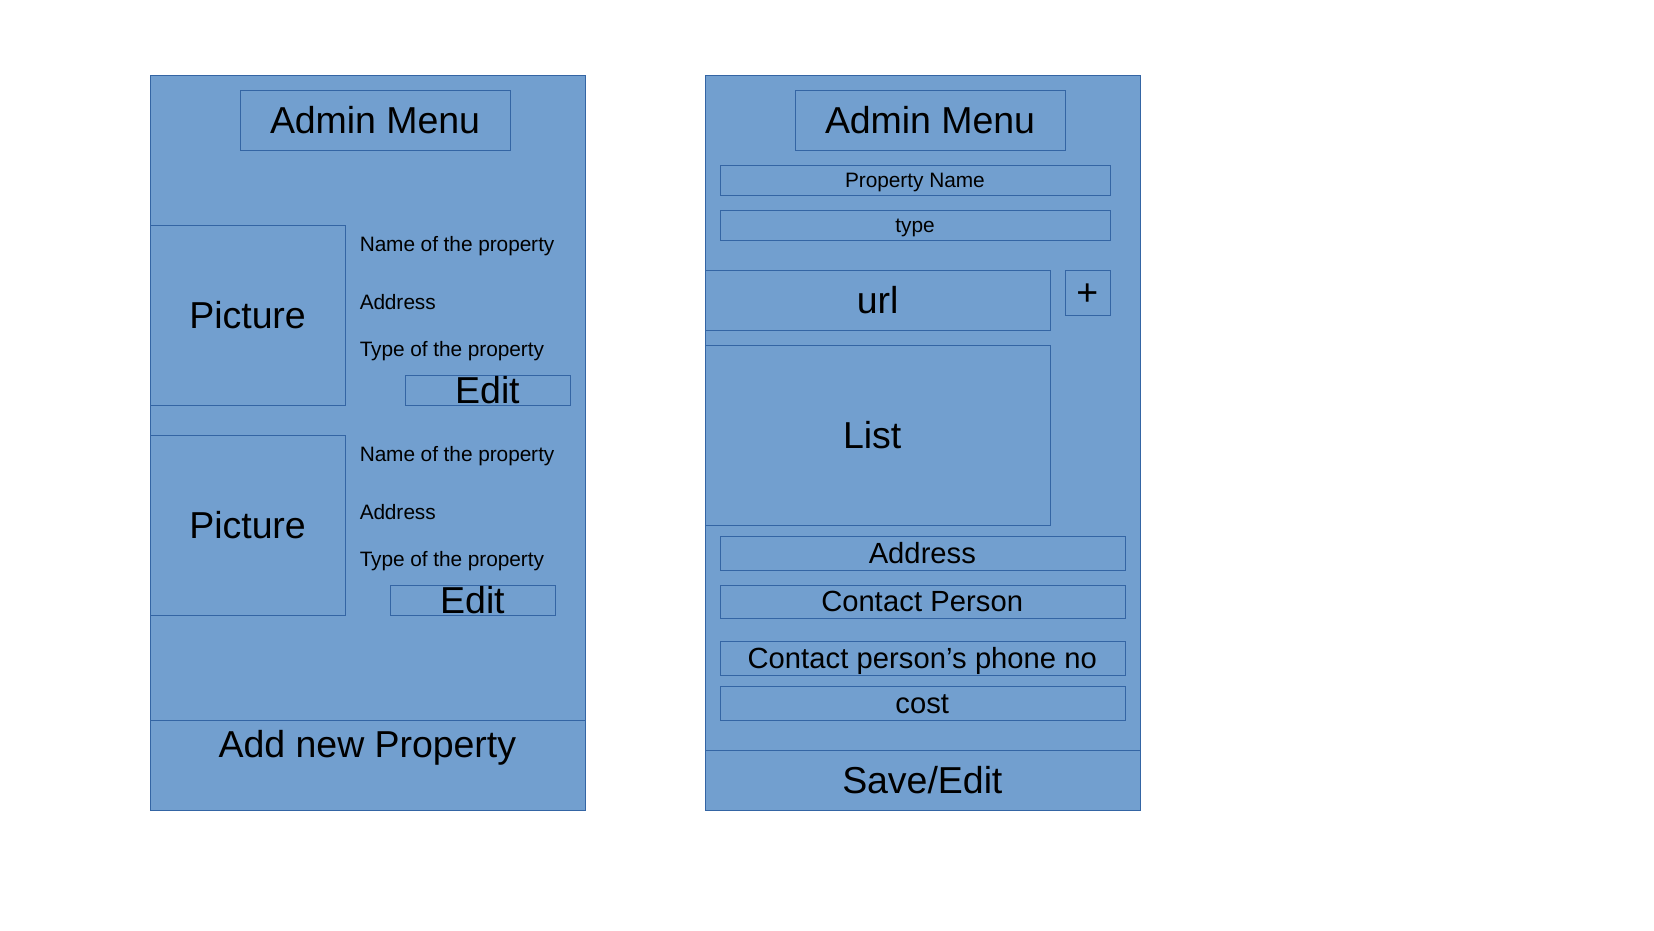

Admin Menu
Admin Menu
Property Name
type
Picture
Name of the property
url
+
Address
Type of the property
List
Edit
Picture
Name of the property
Address
Address
Type of the property
Edit
Contact Person
Contact person’s phone no
cost
Add new Property
Save/Edit